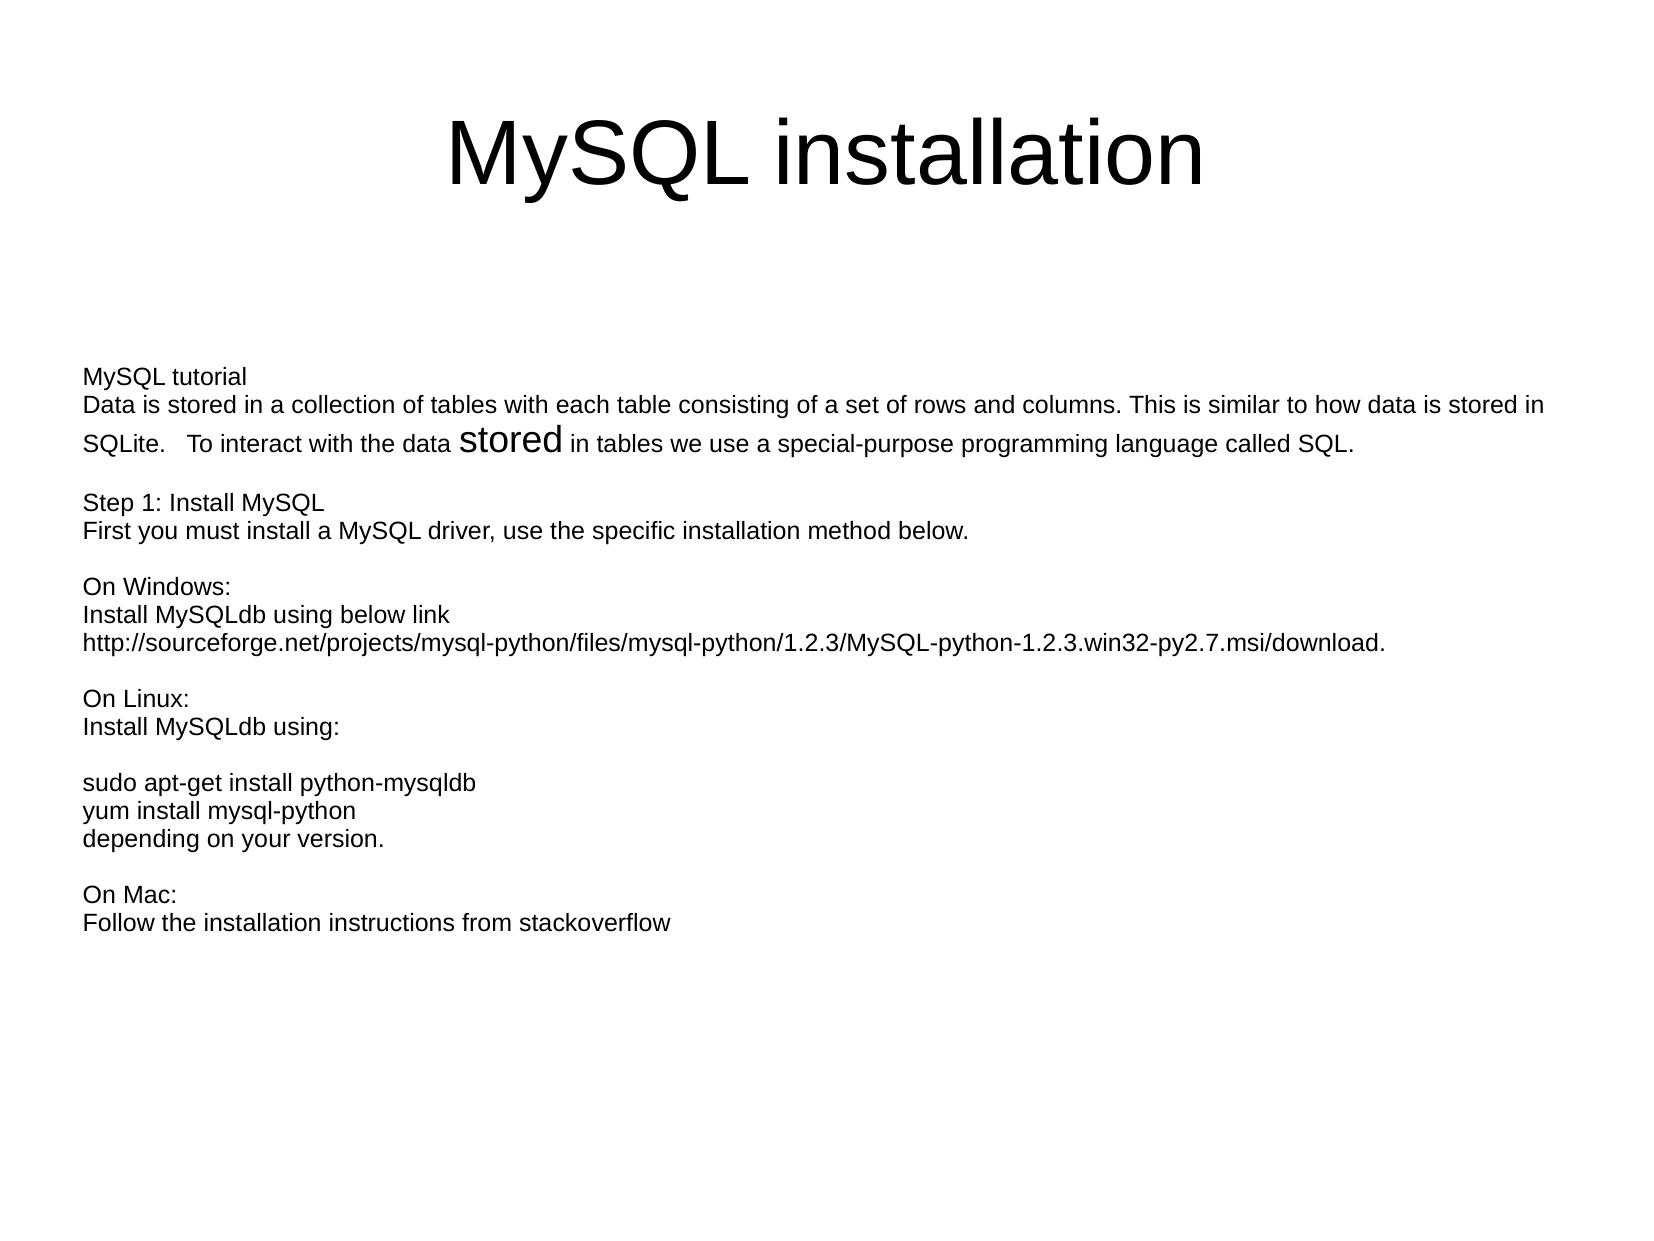

# MySQL installation
MySQL tutorial
Data is stored in a collection of tables with each table consisting of a set of rows and columns. This is similar to how data is stored in SQLite. To interact with the data stored in tables we use a special-purpose programming language called SQL.
Step 1: Install MySQL
First you must install a MySQL driver, use the specific installation method below.
On Windows:
Install MySQLdb using below link
http://sourceforge.net/projects/mysql-python/files/mysql-python/1.2.3/MySQL-python-1.2.3.win32-py2.7.msi/download.
On Linux:
Install MySQLdb using:
sudo apt-get install python-mysqldb
yum install mysql-python
depending on your version.
On Mac:
Follow the installation instructions from stackoverflow